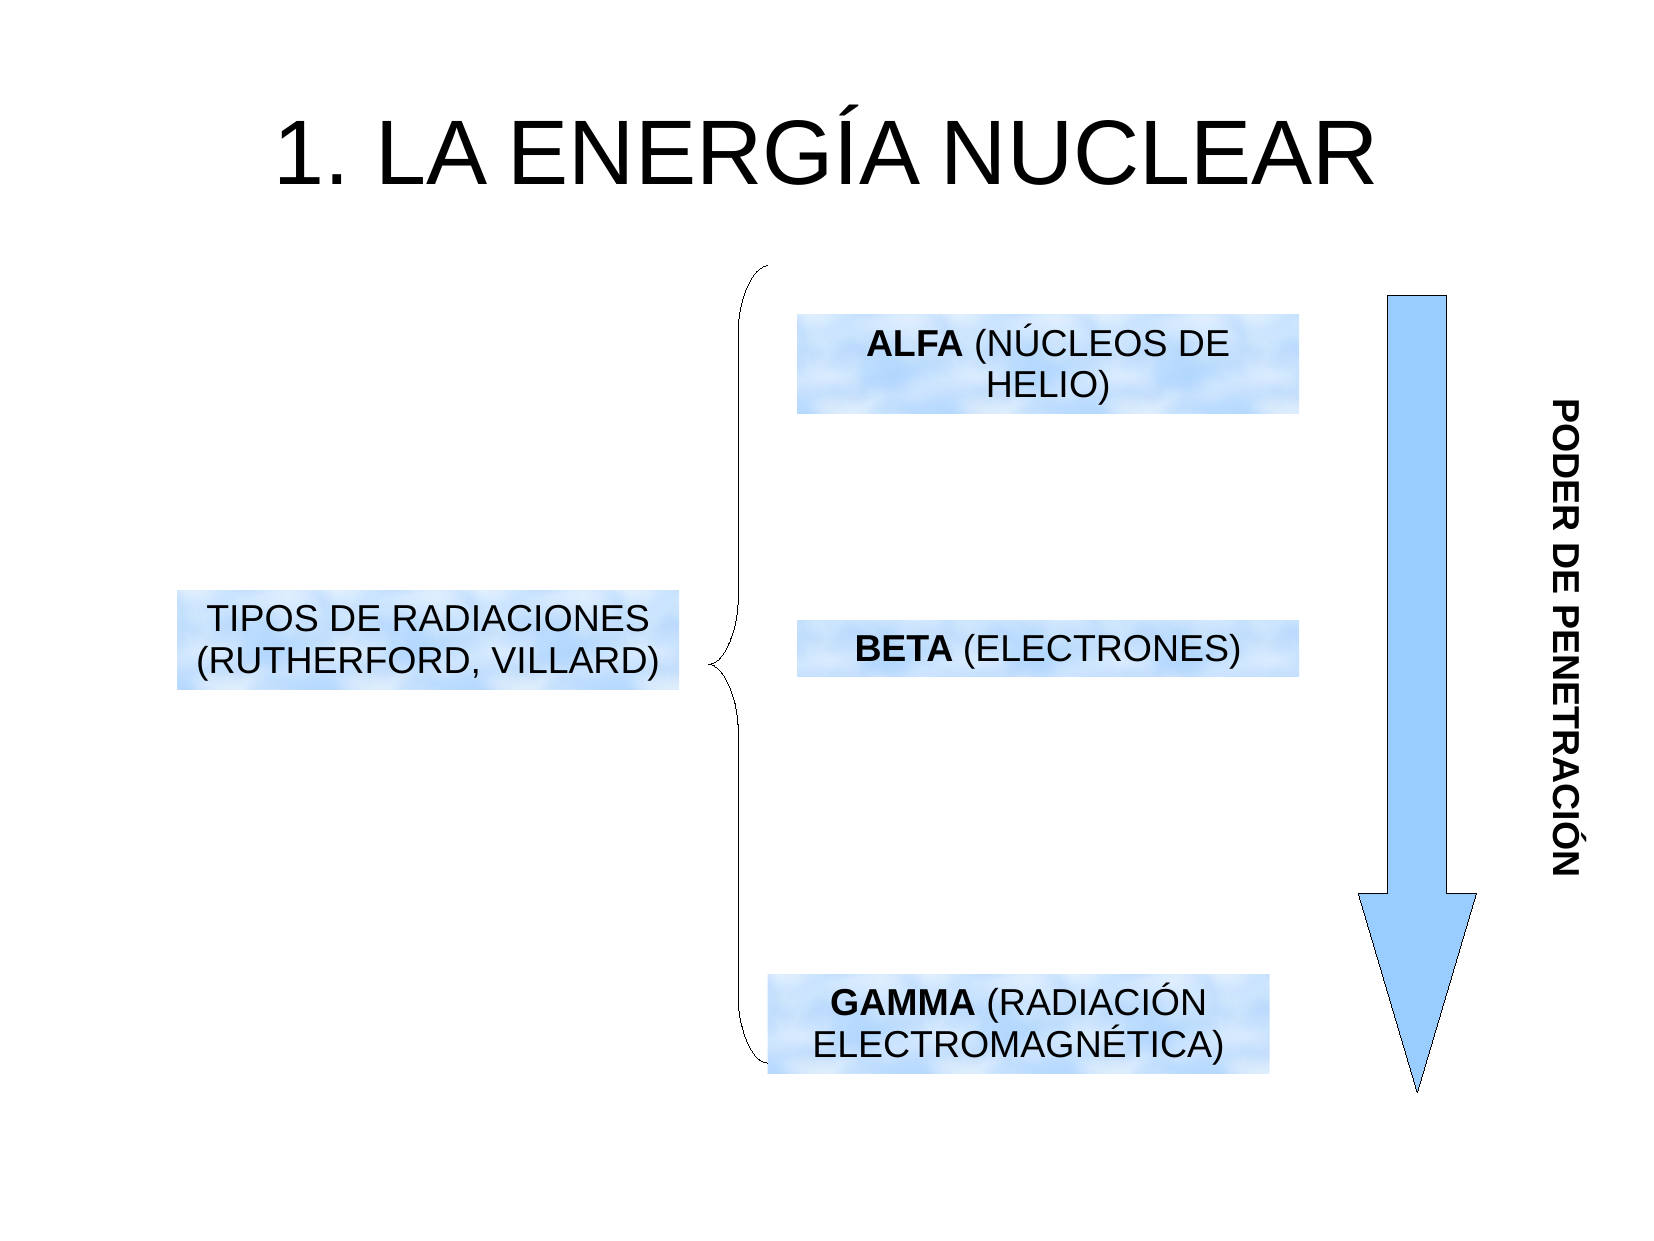

# 1. LA ENERGÍA NUCLEAR
ALFA (NÚCLEOS DE HELIO)
TIPOS DE RADIACIONES (RUTHERFORD, VILLARD)
BETA (ELECTRONES)
PODER DE PENETRACIÓN
GAMMA (RADIACIÓN ELECTROMAGNÉTICA)